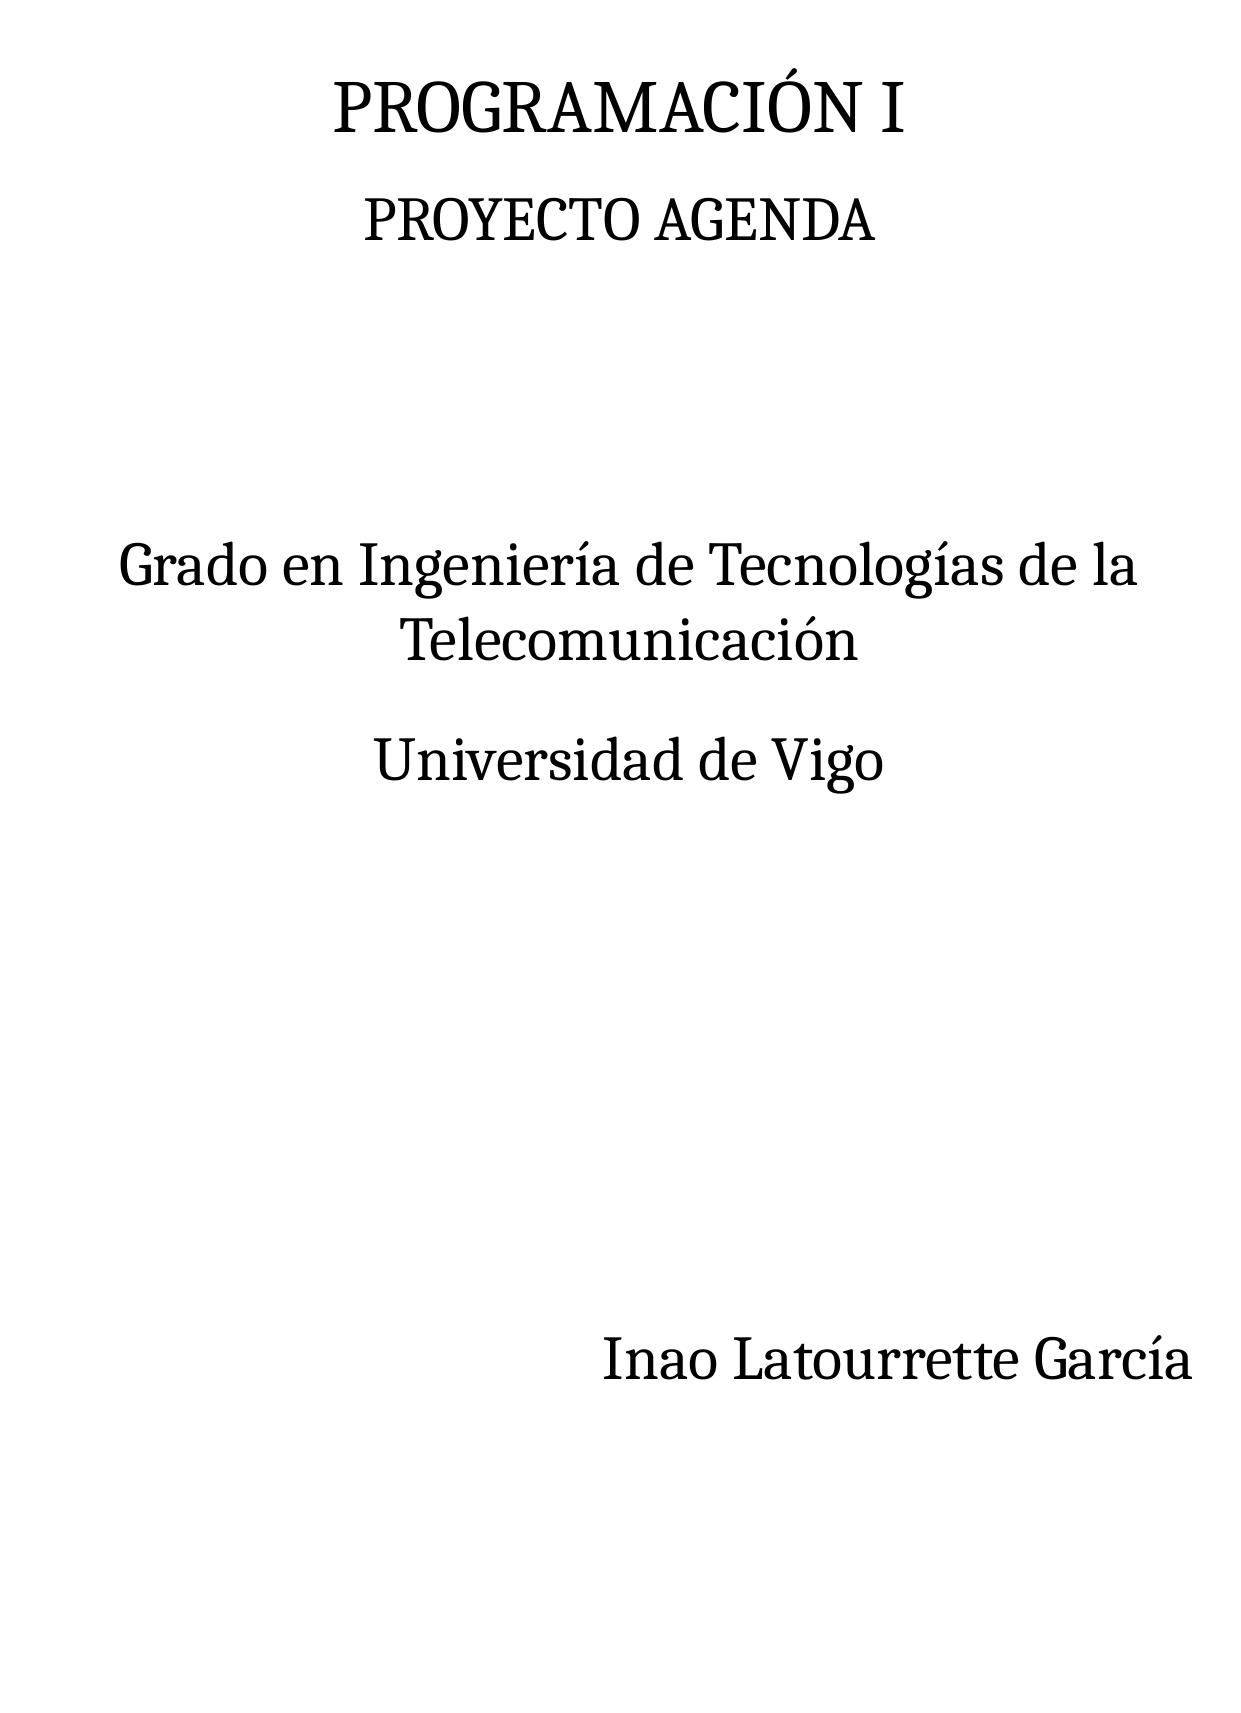

PROGRAMACIÓN I
PROYECTO AGENDA
Grado en Ingeniería de Tecnologías de la Telecomunicación
Universidad de Vigo
Inao Latourrette García